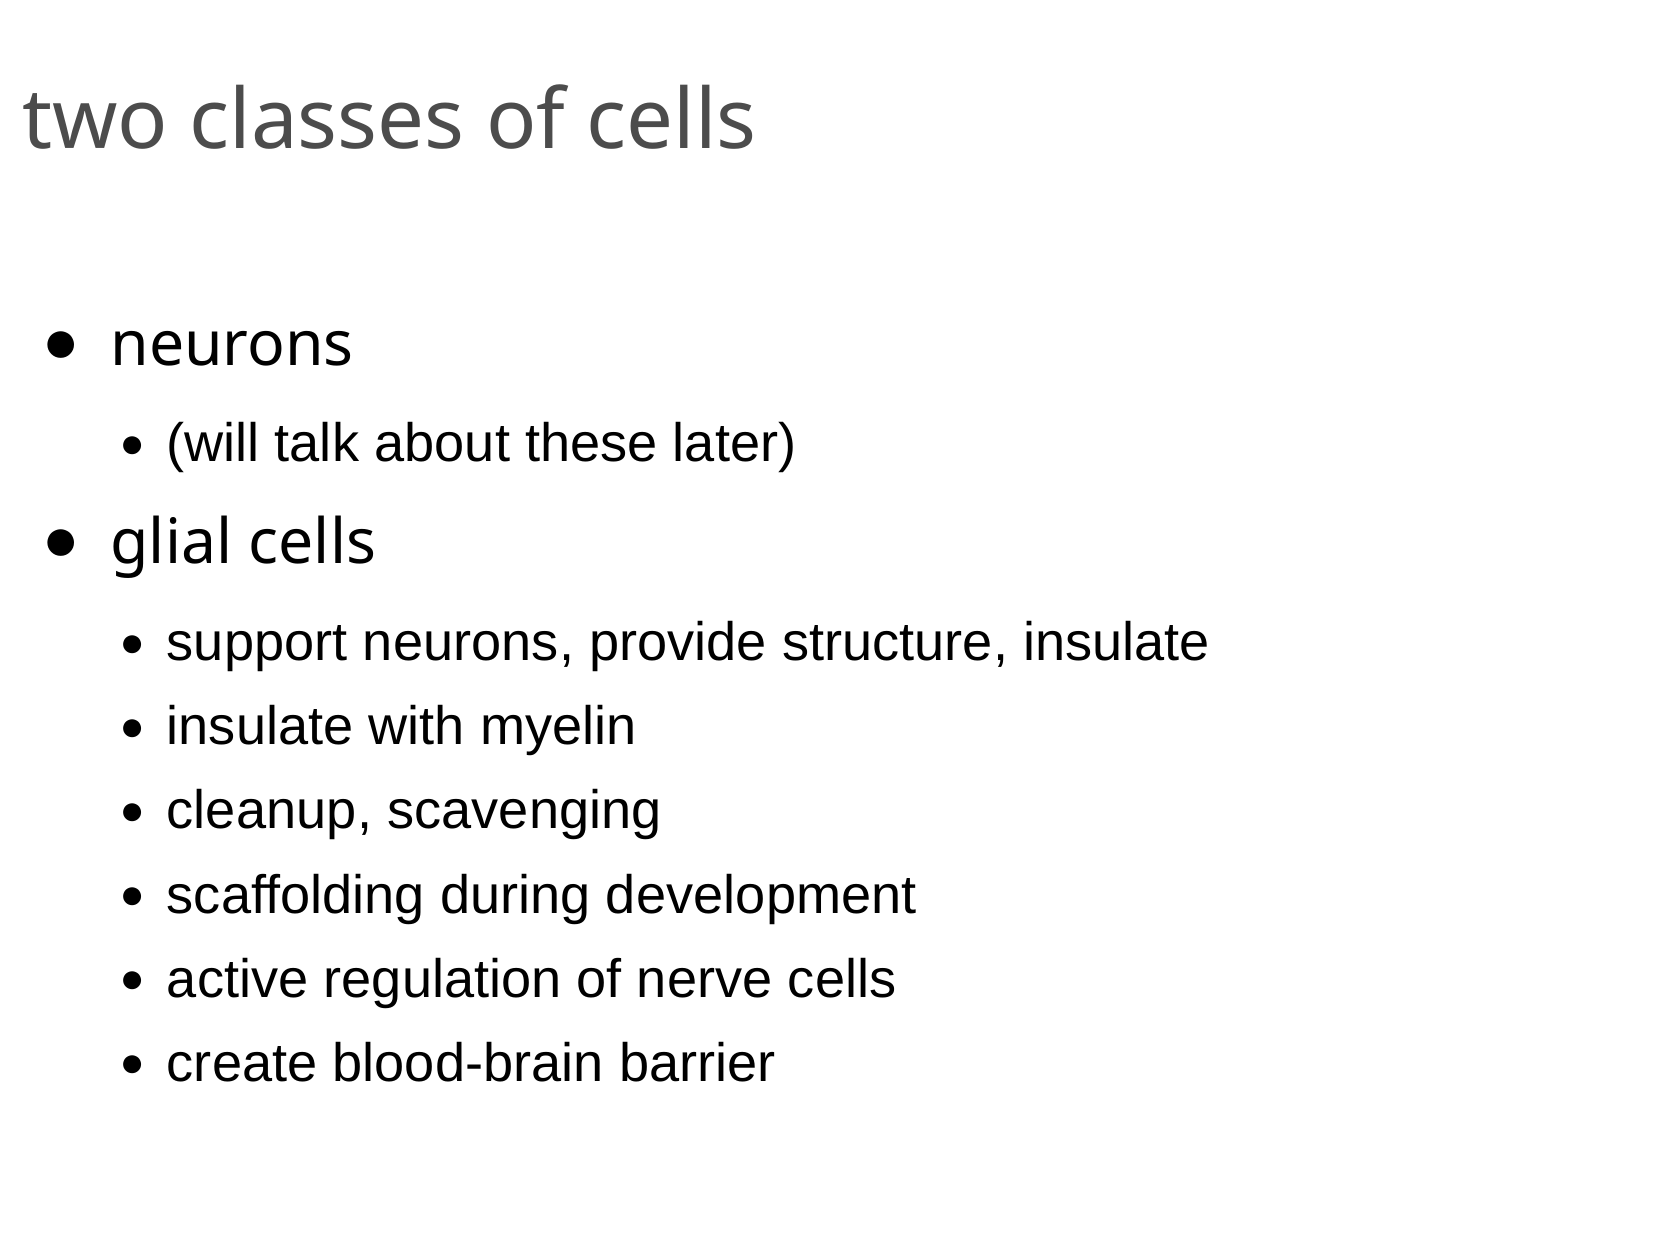

# two classes of cells
neurons
(will talk about these later)
glial cells
support neurons, provide structure, insulate
insulate with myelin
cleanup, scavenging
scaffolding during development
active regulation of nerve cells
create blood-brain barrier